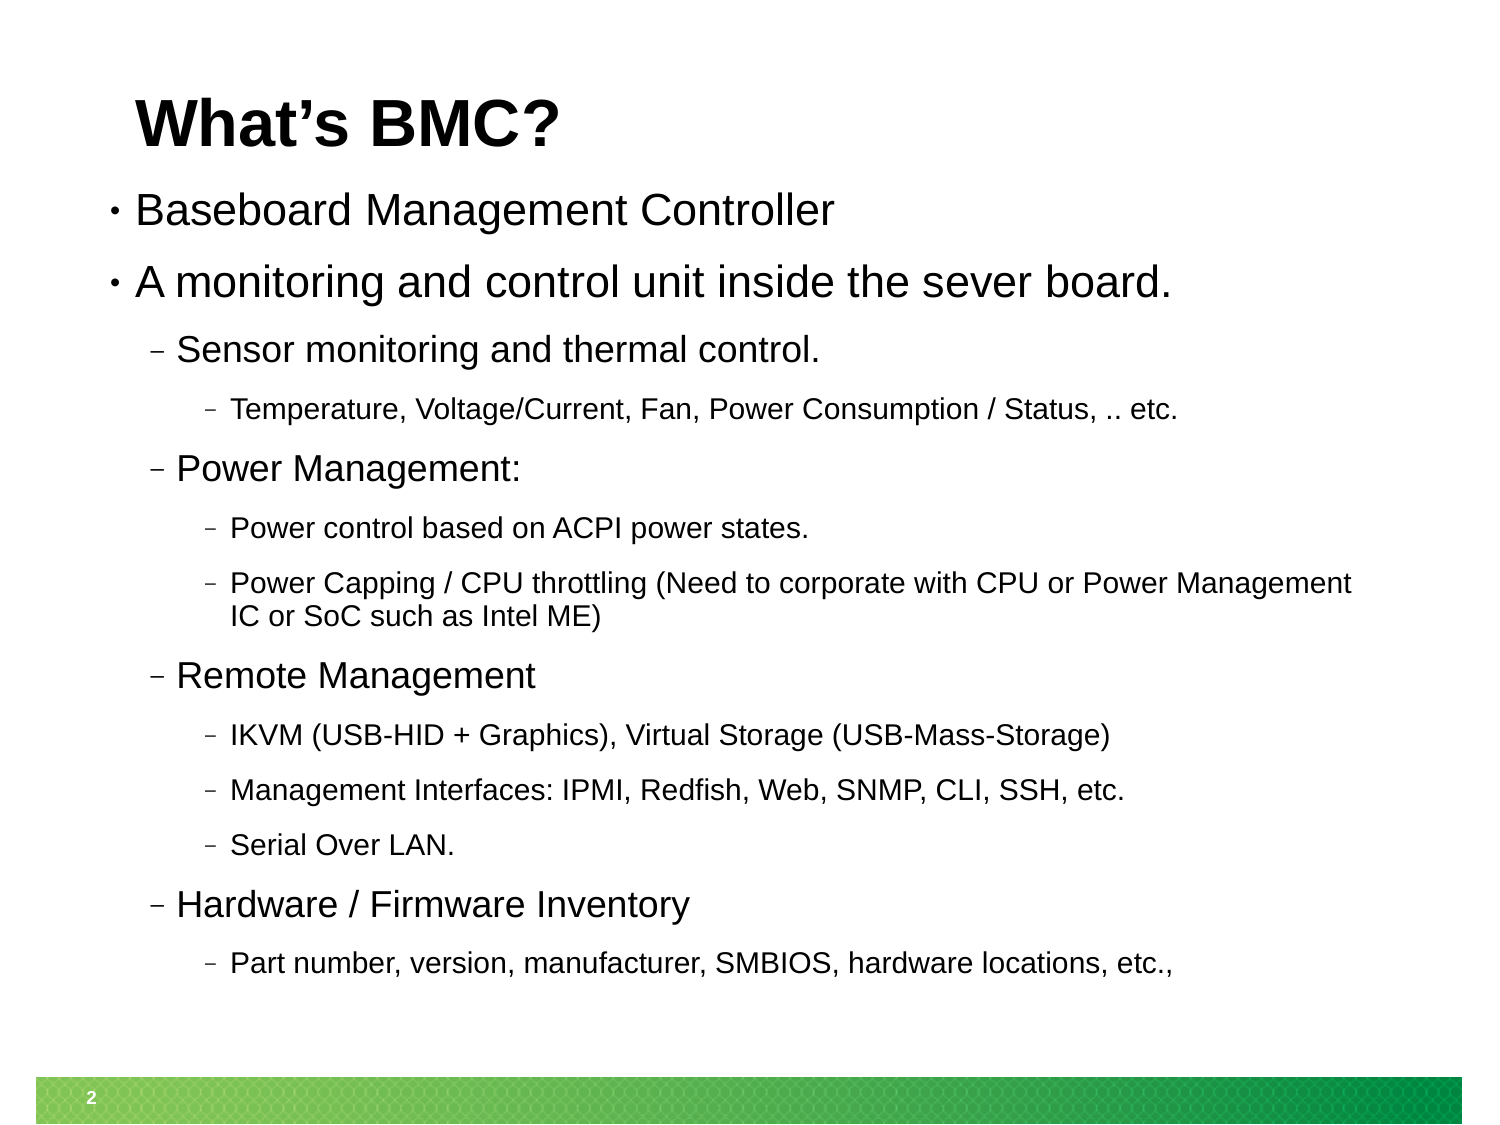

# What’s BMC?
Baseboard Management Controller
A monitoring and control unit inside the sever board.
Sensor monitoring and thermal control.
Temperature, Voltage/Current, Fan, Power Consumption / Status, .. etc.
Power Management:
Power control based on ACPI power states.
Power Capping / CPU throttling (Need to corporate with CPU or Power Management IC or SoC such as Intel ME)
Remote Management
IKVM (USB-HID + Graphics), Virtual Storage (USB-Mass-Storage)
Management Interfaces: IPMI, Redfish, Web, SNMP, CLI, SSH, etc.
Serial Over LAN.
Hardware / Firmware Inventory
Part number, version, manufacturer, SMBIOS, hardware locations, etc.,